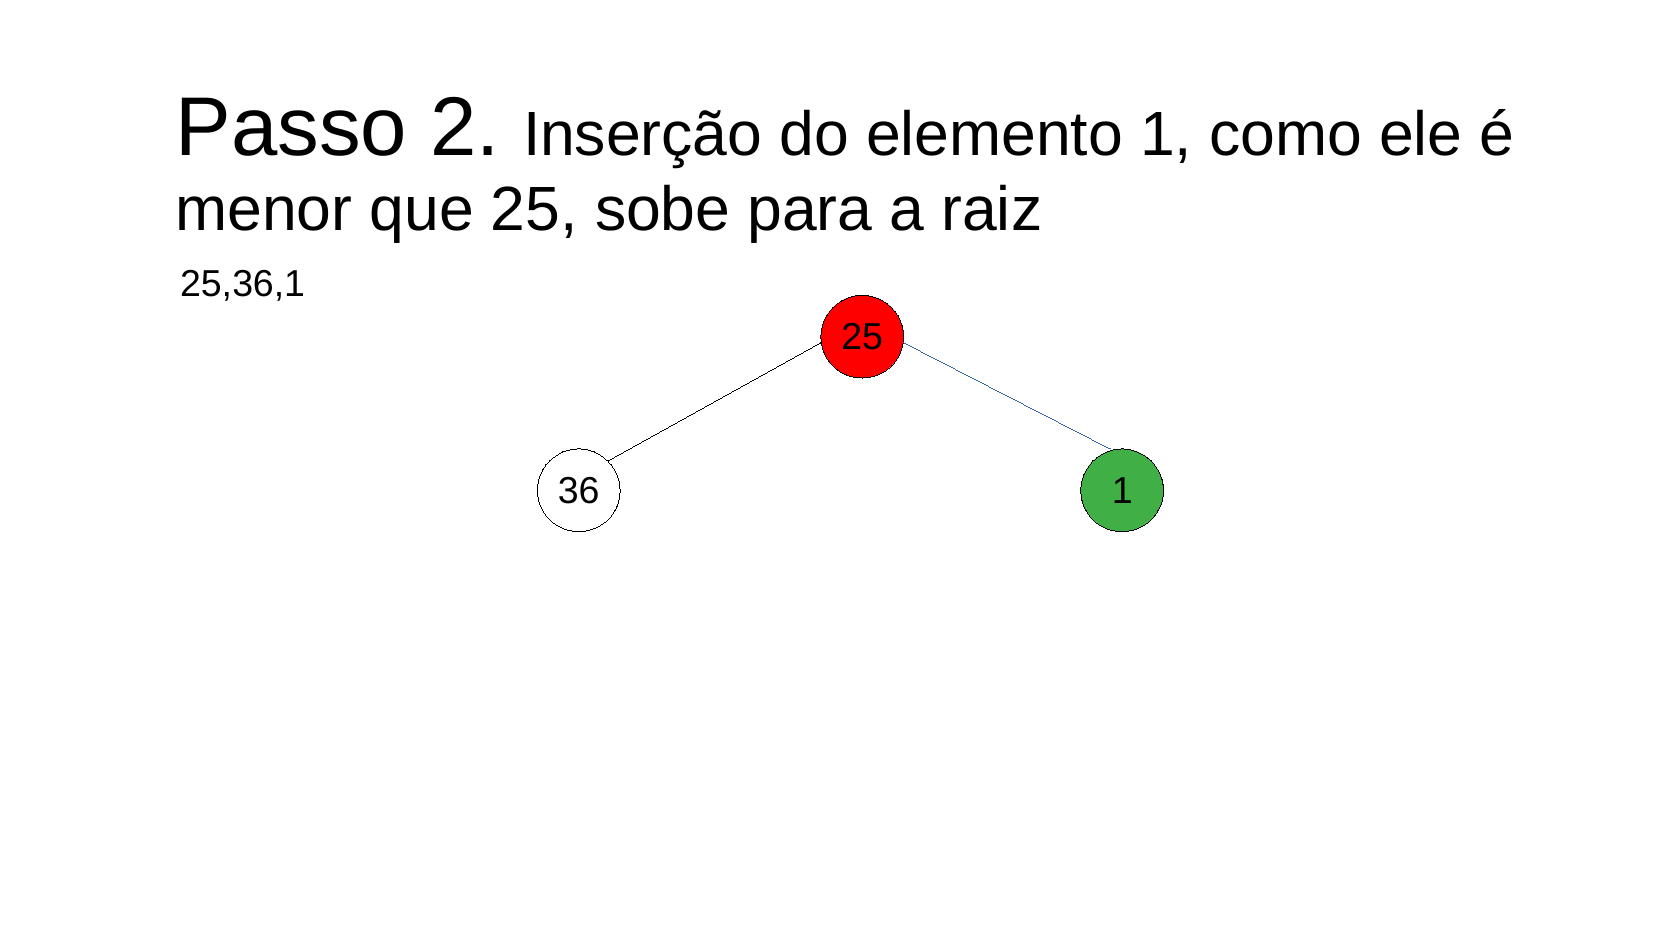

Passo 2. Inserção do elemento 1, como ele é menor que 25, sobe para a raiz
25,36,1
25
36
1